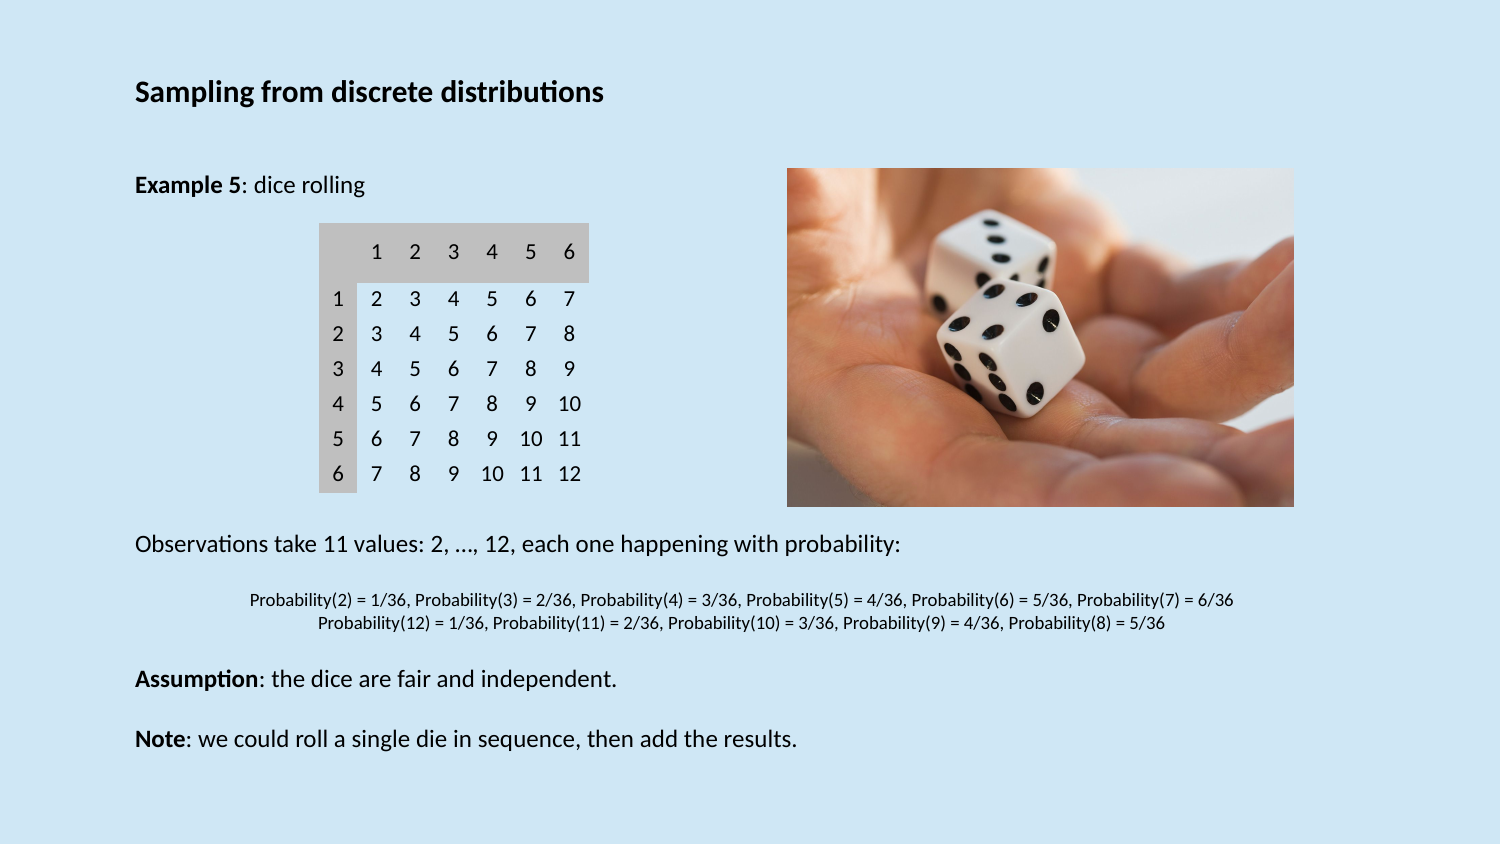

Sampling from discrete distributions
Example 5: dice rolling
Observations take 11 values: 2, …, 12, each one happening with probability:
Probability(2) = 1/36, Probability(3) = 2/36, Probability(4) = 3/36, Probability(5) = 4/36, Probability(6) = 5/36, Probability(7) = 6/36
Probability(12) = 1/36, Probability(11) = 2/36, Probability(10) = 3/36, Probability(9) = 4/36, Probability(8) = 5/36
Assumption: the dice are fair and independent.
Note: we could roll a single die in sequence, then add the results.
| | 1 | 2 | 3 | 4 | 5 | 6 |
| --- | --- | --- | --- | --- | --- | --- |
| 1 | 2 | 3 | 4 | 5 | 6 | 7 |
| 2 | 3 | 4 | 5 | 6 | 7 | 8 |
| 3 | 4 | 5 | 6 | 7 | 8 | 9 |
| 4 | 5 | 6 | 7 | 8 | 9 | 10 |
| 5 | 6 | 7 | 8 | 9 | 10 | 11 |
| 6 | 7 | 8 | 9 | 10 | 11 | 12 |